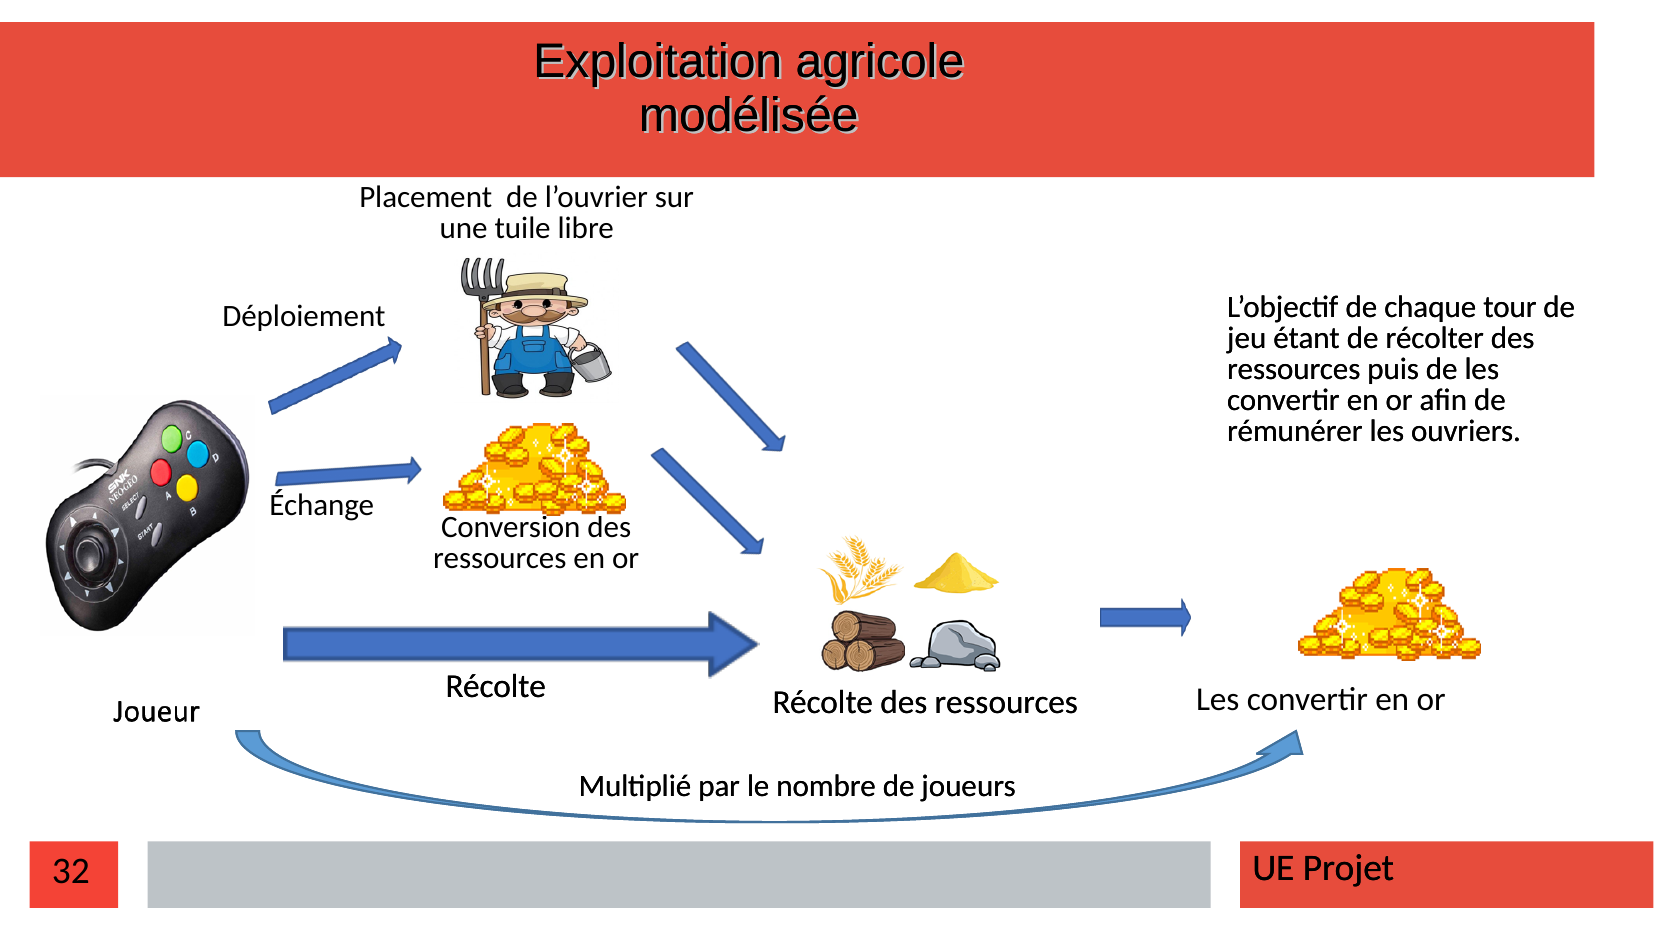

Exploitation agricole modélisée
Exploitation agricole modélisée
Placement de l’ouvrier sur une tuile libre
L’objectif de chaque tour de jeu étant de récolter des ressources puis de les convertir en or afin de rémunérer les ouvriers.
L’objectif de chaque tour de jeu étant de récolter des ressources puis de les convertir en or afin de rémunérer les ouvriers.
Déploiement
Échange
Conversion des ressources en or
Récolte
Récolte
Les convertir en or
Récolte des ressources
Récolte des ressources
Multiplié par le nombre de joueurs
Multiplié par le nombre de joueurs
UE Projet
UE Projet
32